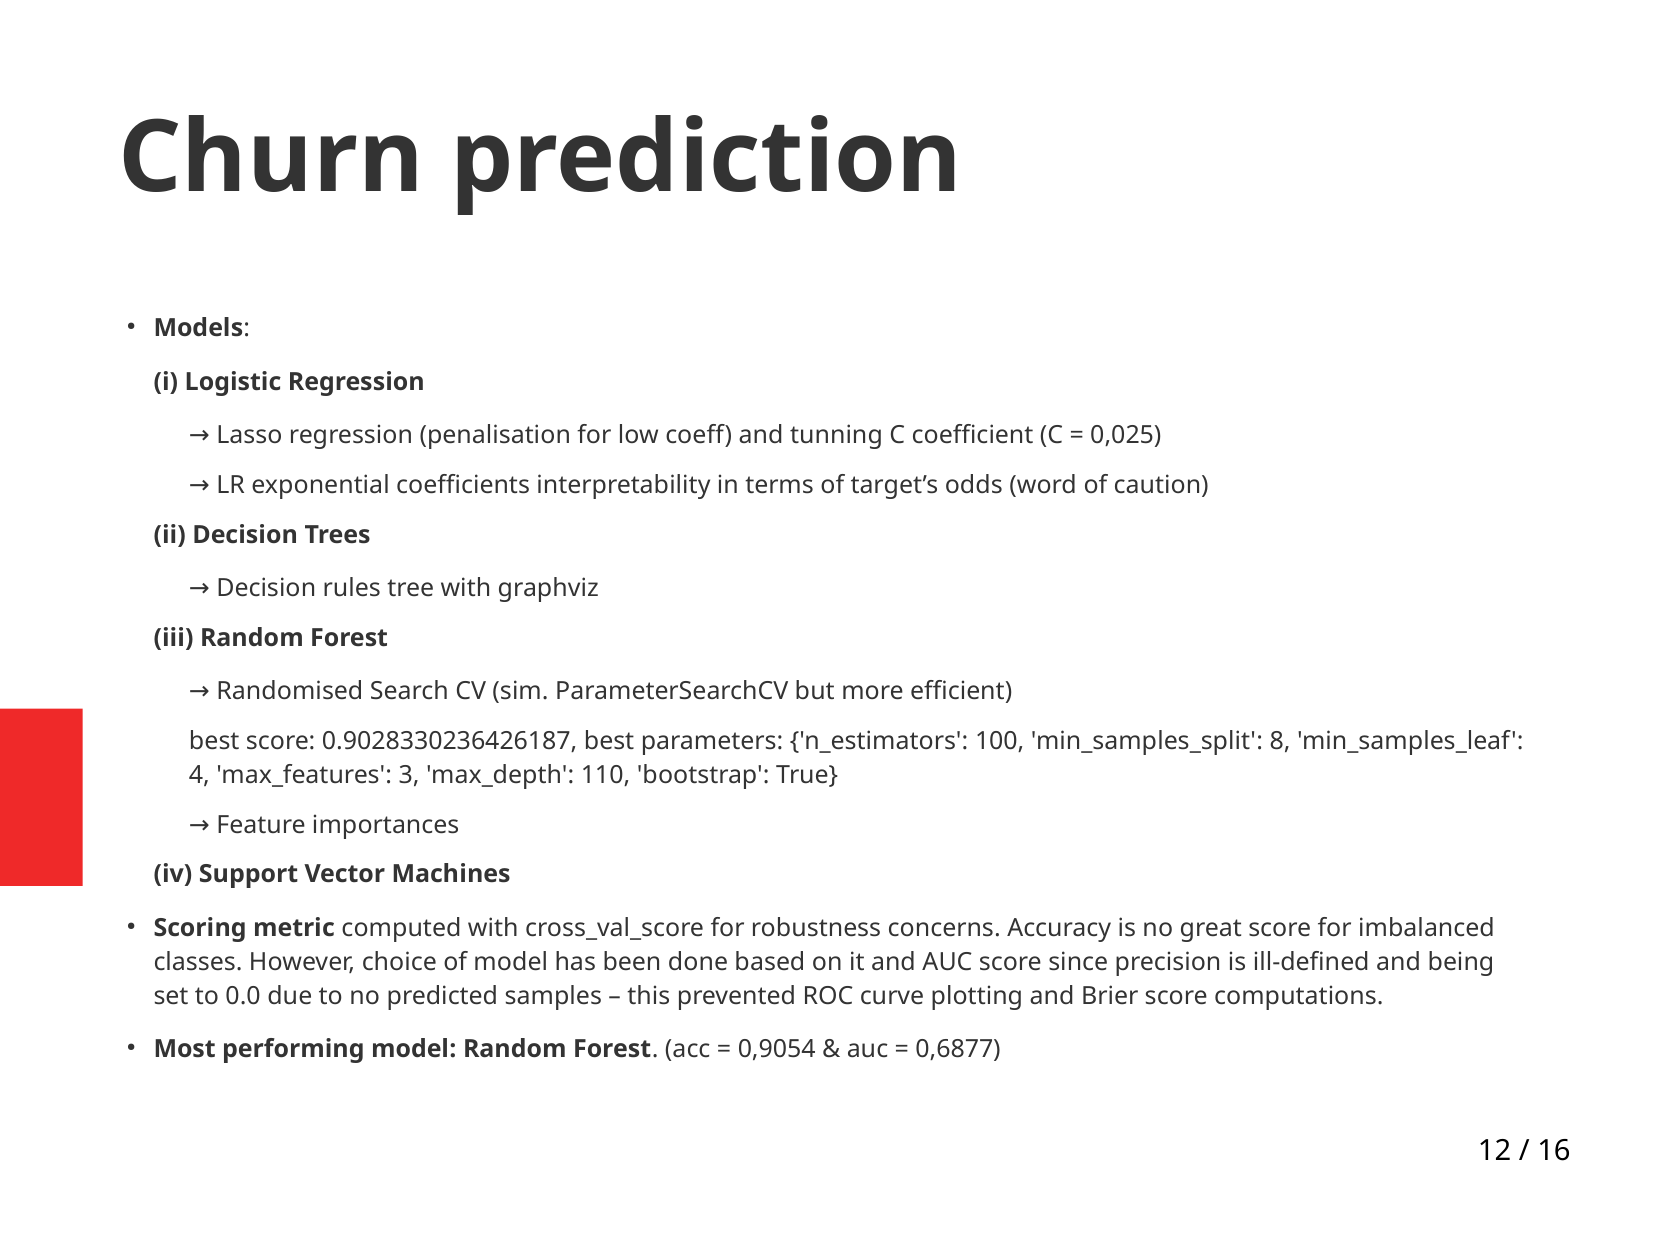

# Churn prediction
Models:
(i) Logistic Regression
→ Lasso regression (penalisation for low coeff) and tunning C coefficient (C = 0,025)
→ LR exponential coefficients interpretability in terms of target’s odds (word of caution)
(ii) Decision Trees
→ Decision rules tree with graphviz
(iii) Random Forest
→ Randomised Search CV (sim. ParameterSearchCV but more efficient)
best score: 0.9028330236426187, best parameters: {'n_estimators': 100, 'min_samples_split': 8, 'min_samples_leaf': 4, 'max_features': 3, 'max_depth': 110, 'bootstrap': True}
→ Feature importances
(iv) Support Vector Machines
Scoring metric computed with cross_val_score for robustness concerns. Accuracy is no great score for imbalanced classes. However, choice of model has been done based on it and AUC score since precision is ill-defined and being set to 0.0 due to no predicted samples – this prevented ROC curve plotting and Brier score computations.
Most performing model: Random Forest. (acc = 0,9054 & auc = 0,6877)
12